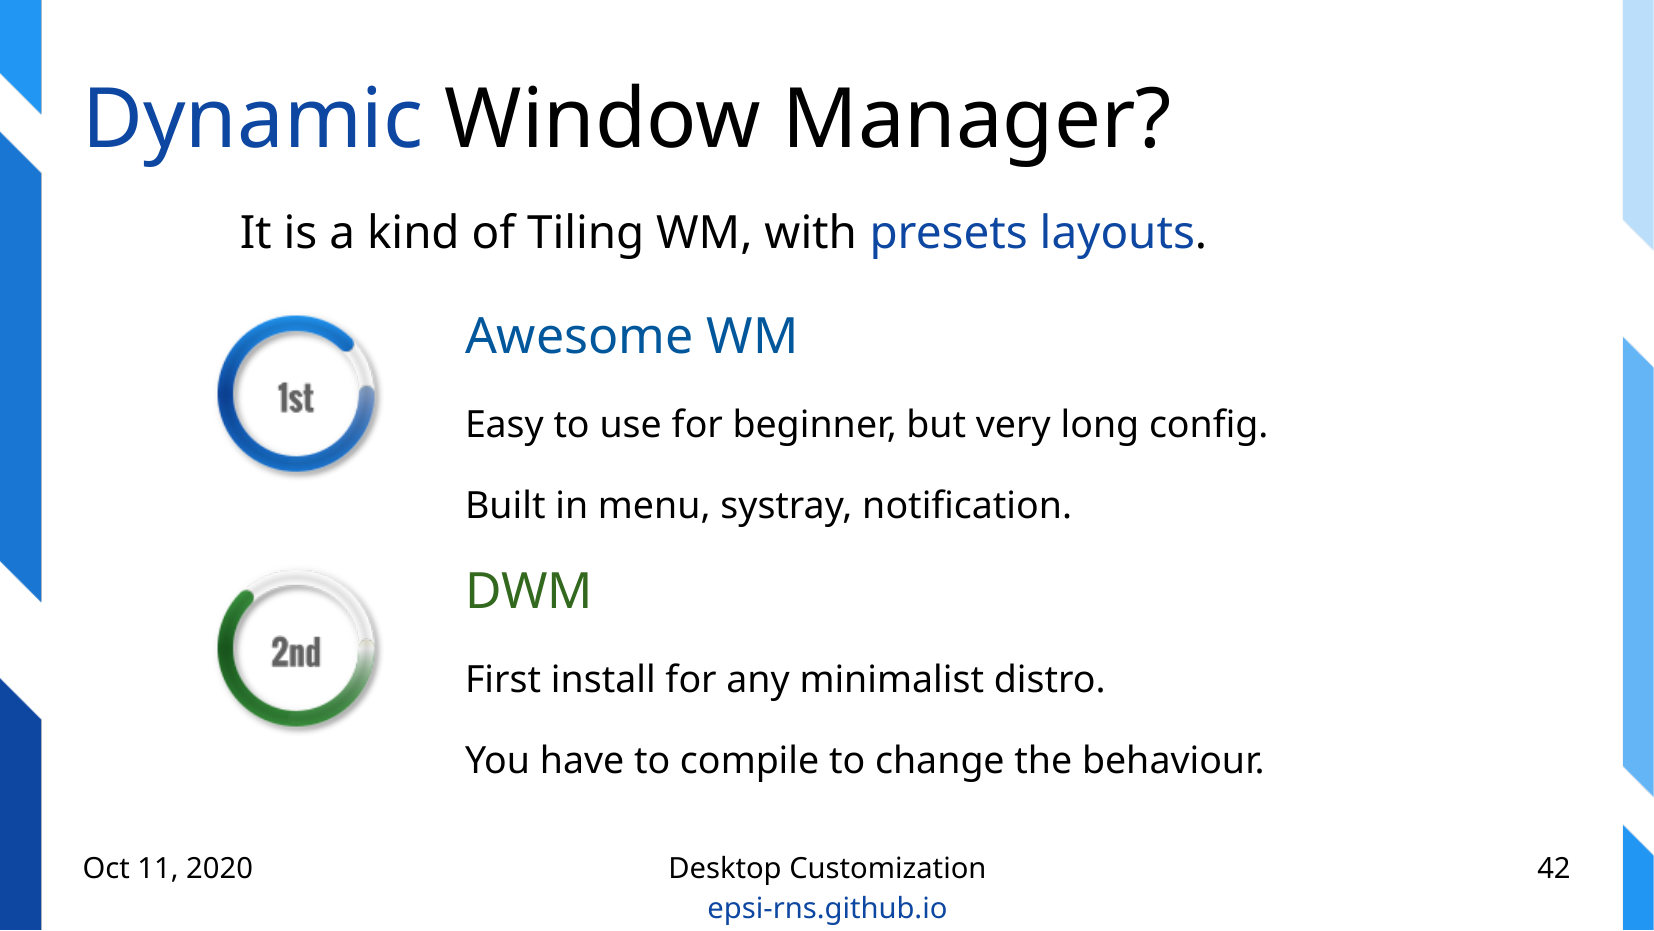

# Dynamic Window Manager?
It is a kind of Tiling WM, with presets layouts.
Awesome WM
Easy to use for beginner, but very long config.
Built in menu, systray, notification.
DWM
First install for any minimalist distro.
You have to compile to change the behaviour.
Oct 11, 2020
Desktop Customization
42